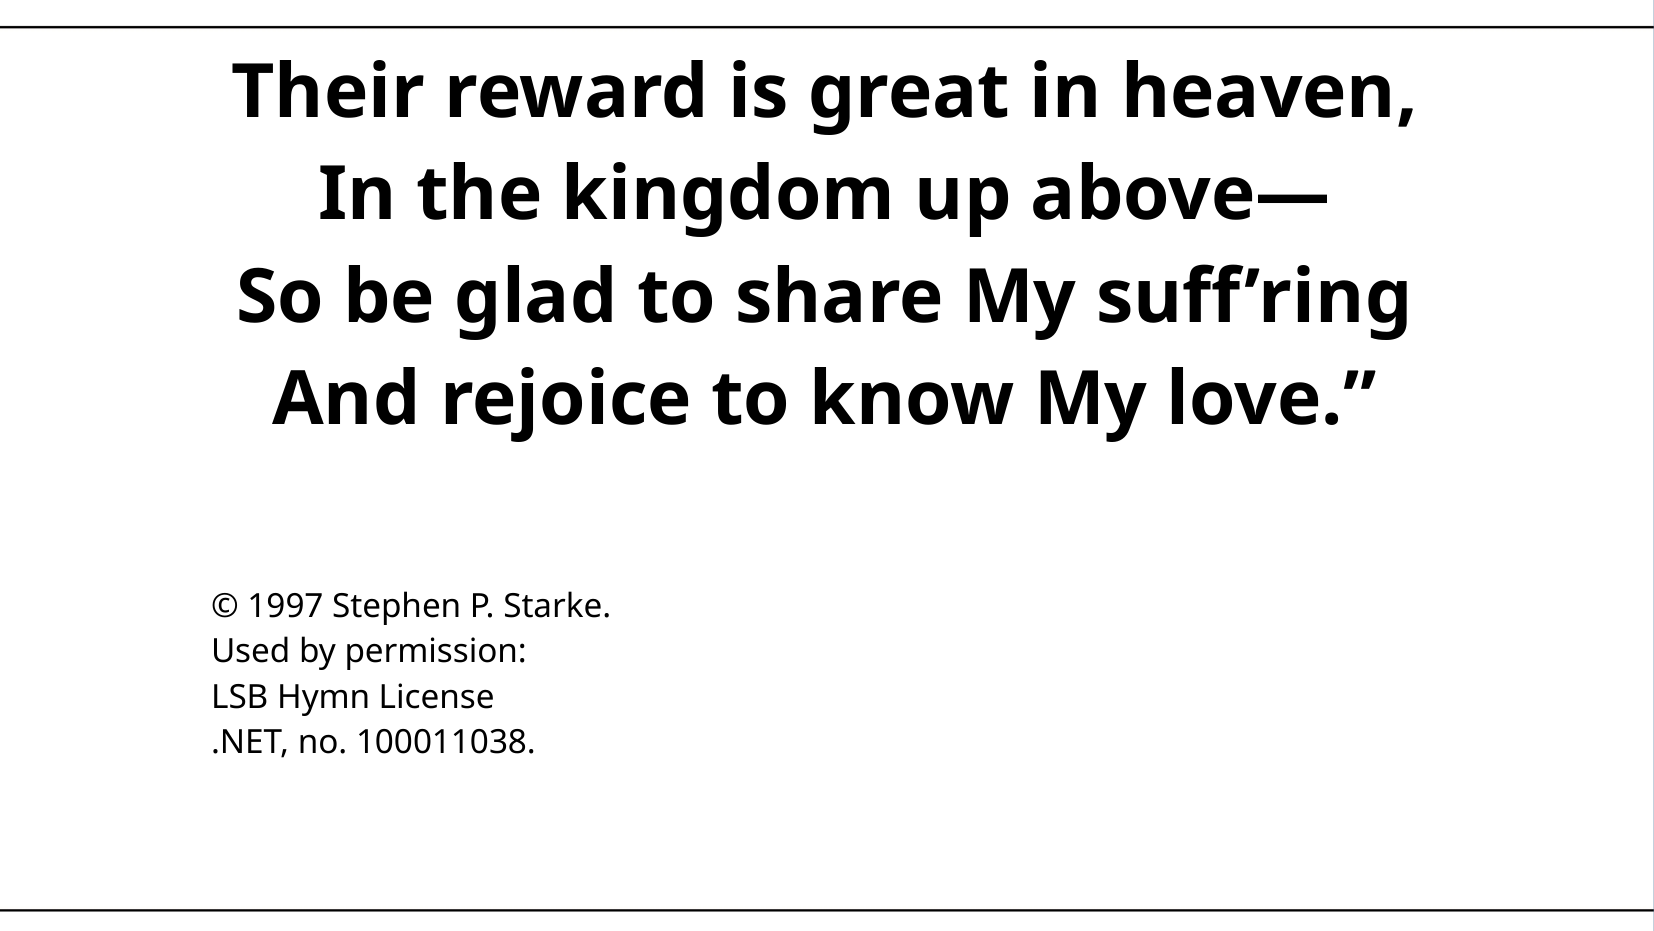

Their reward is great in heaven,
In the kingdom up above—
So be glad to share My suff’ring
And rejoice to know My love.”
 © 1997 Stephen P. Starke.
 Used by permission:
 LSB Hymn License
 .NET, no. 100011038.